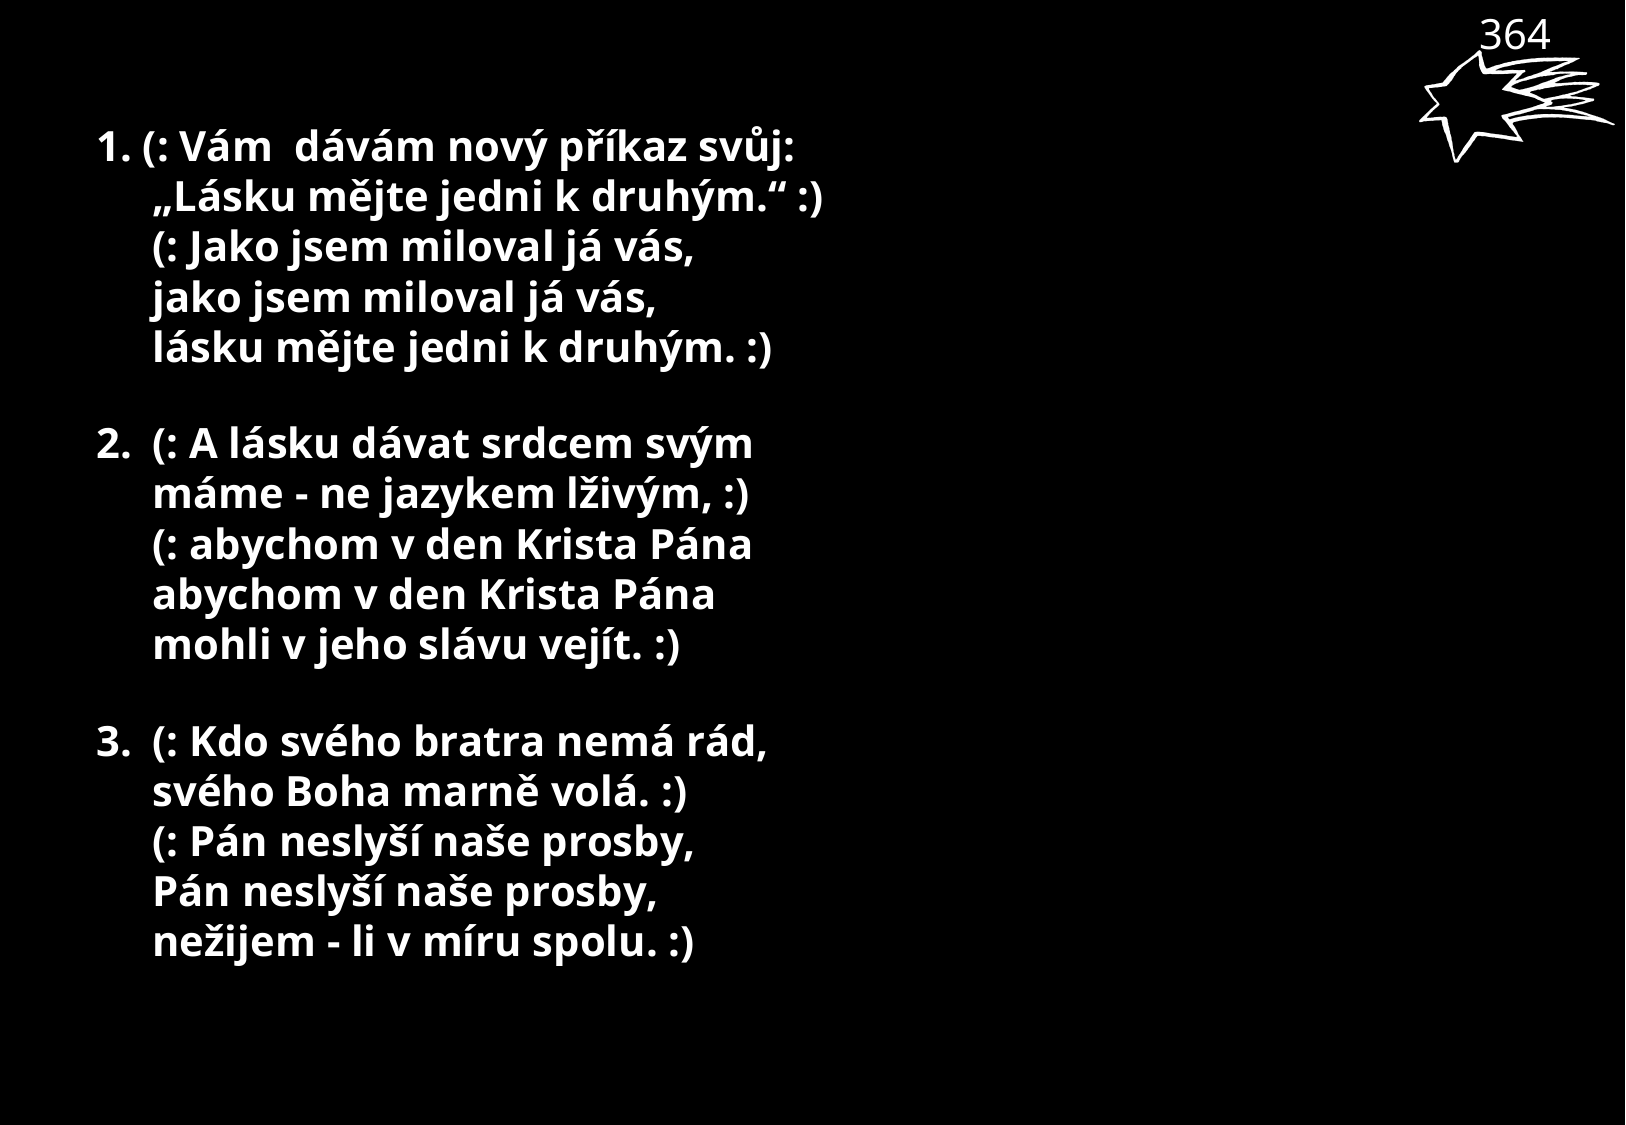

364
# 1. (: Vám dávám nový příkaz svůj: „Lásku mějte jedni k druhým.“ :) (: Jako jsem miloval já vás, jako jsem miloval já vás, lásku mějte jedni k druhým. :)
2.	(: A lásku dávat srdcem svým
máme - ne jazykem lživým, :)
(: abychom v den Krista Pána
abychom v den Krista Pána
mohli v jeho slávu vejít. :)
3.	(: Kdo svého bratra nemá rád,
svého Boha marně volá. :)
(: Pán neslyší naše prosby,
Pán neslyší naše prosby,
nežijem - li v míru spolu. :)